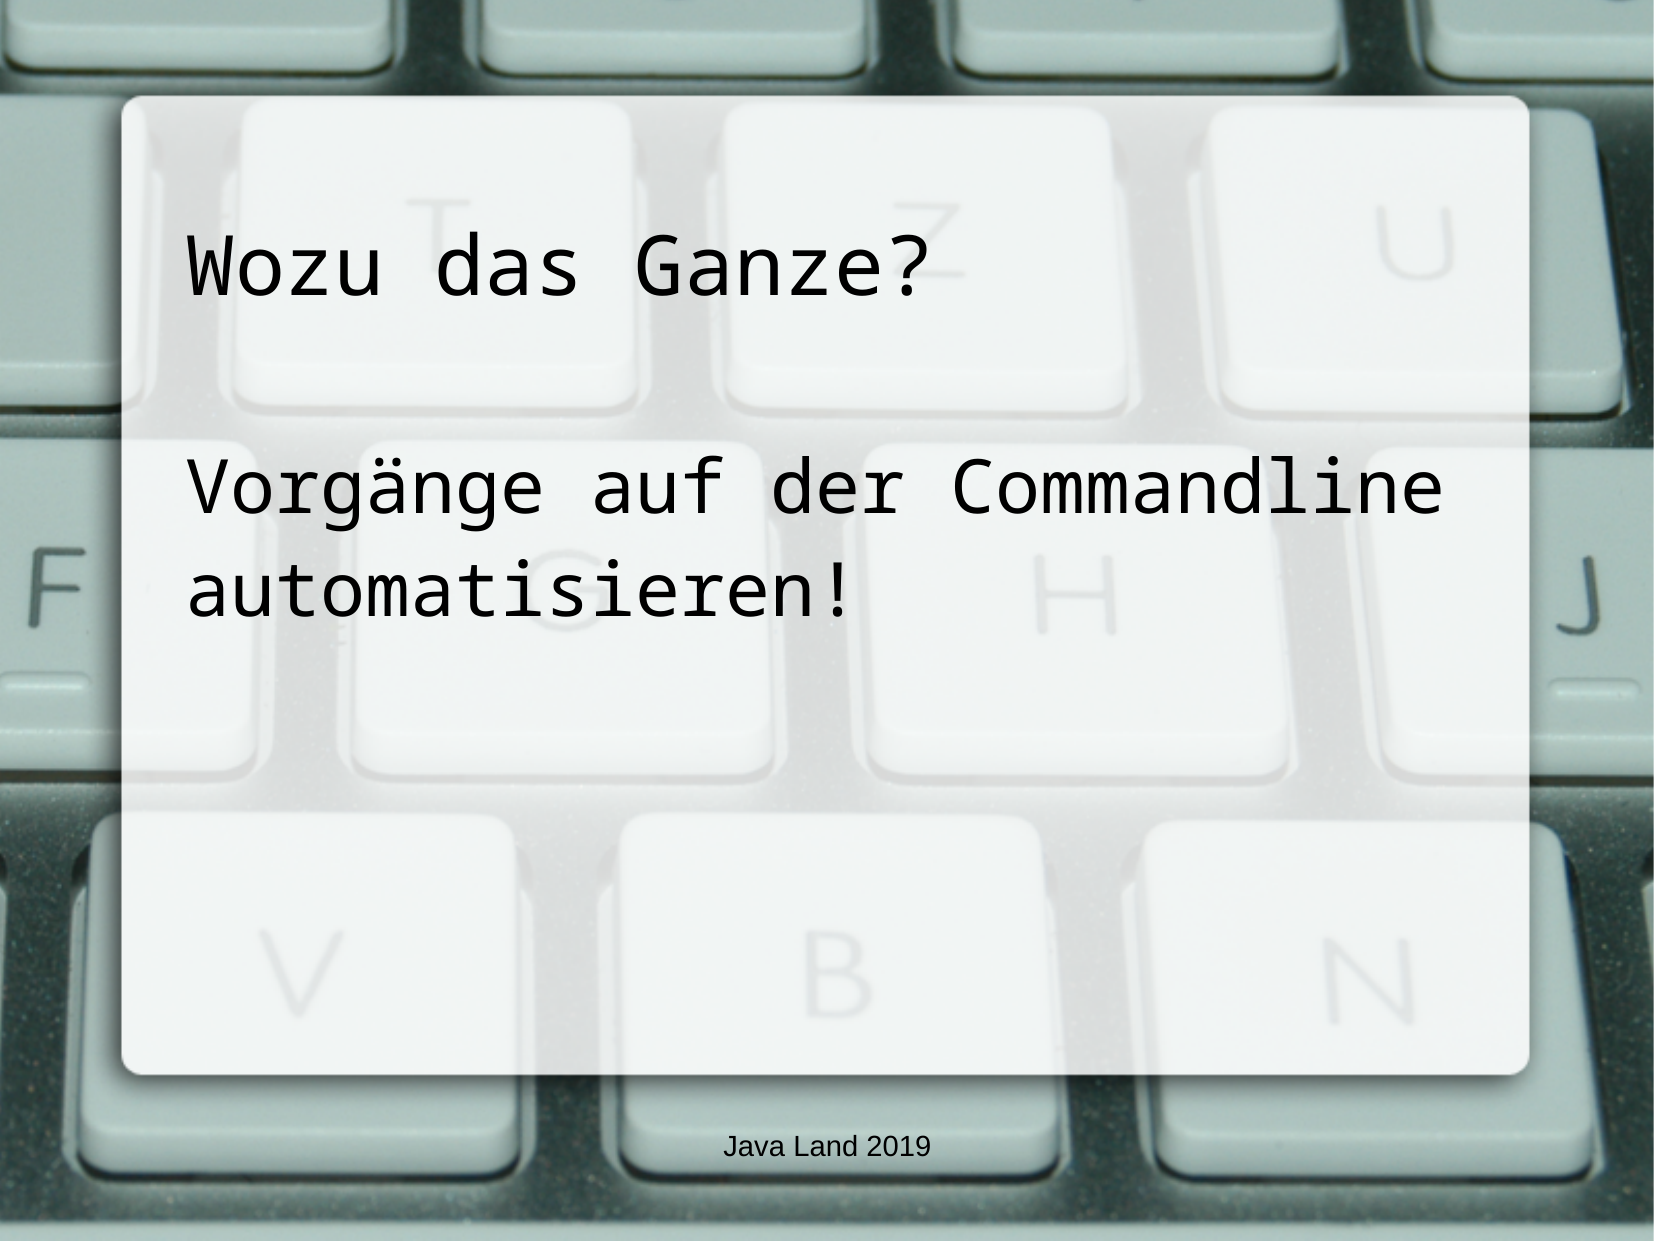

#
Wozu das Ganze?
Vorgänge auf der Commandline automatisieren!